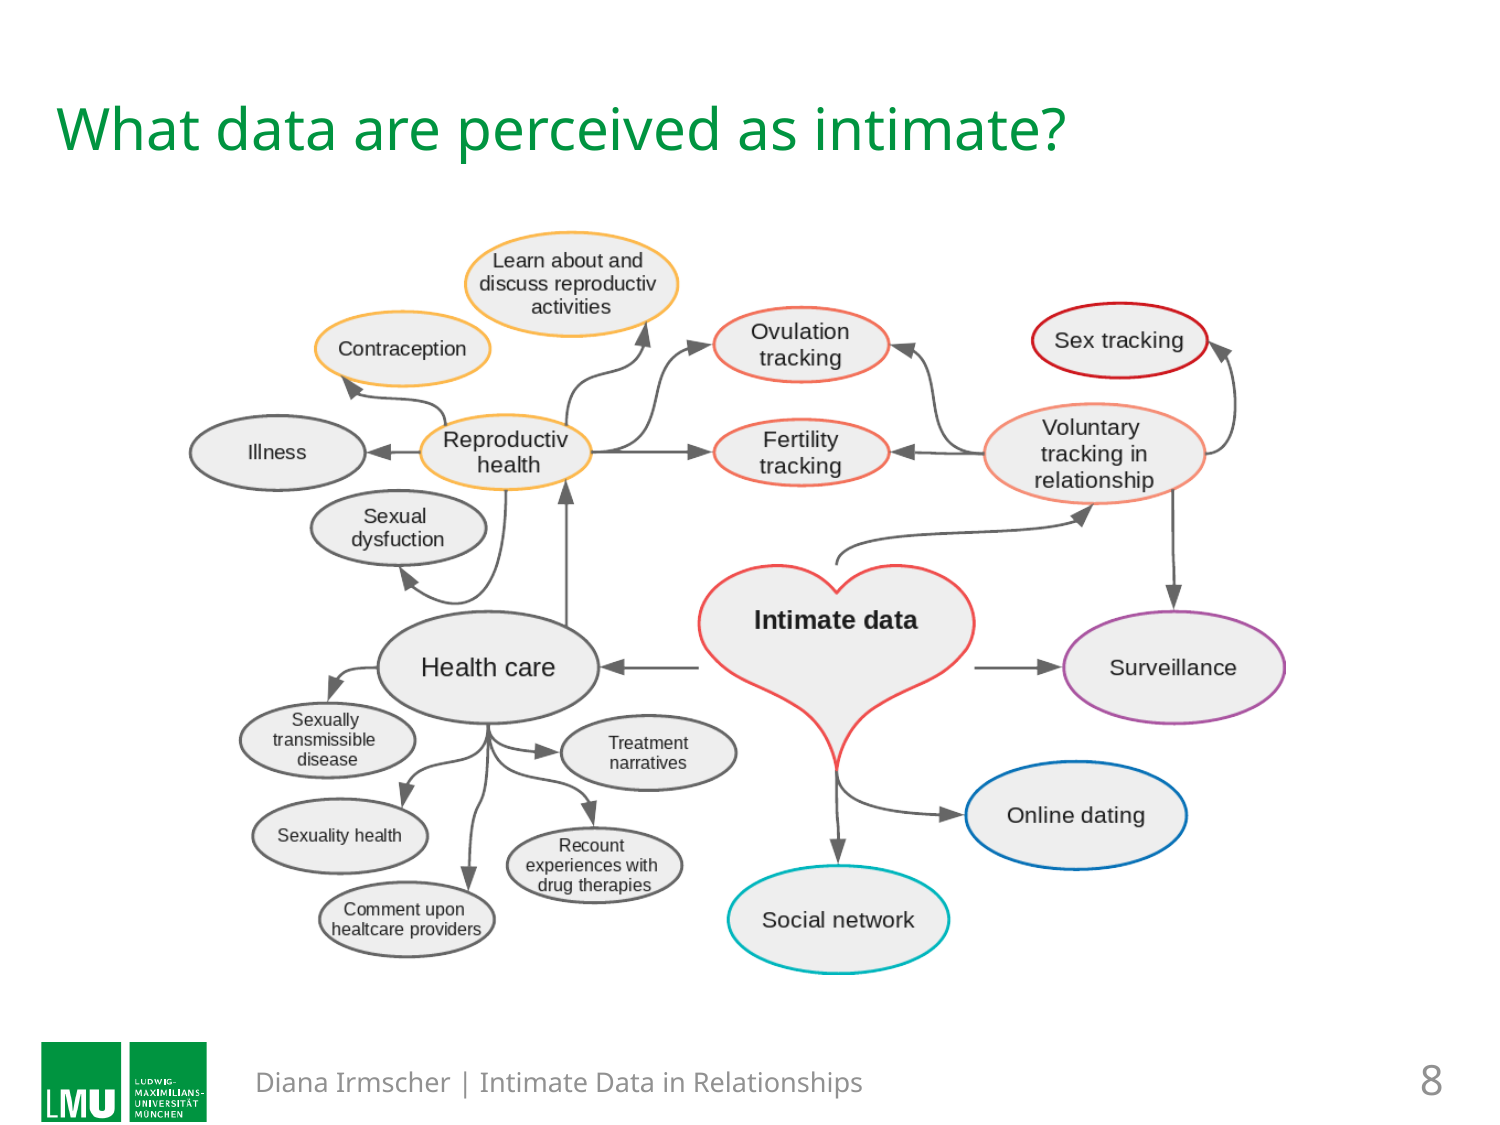

# What data are perceived as intimate?
Diana Irmscher | Intimate Data in Relationships